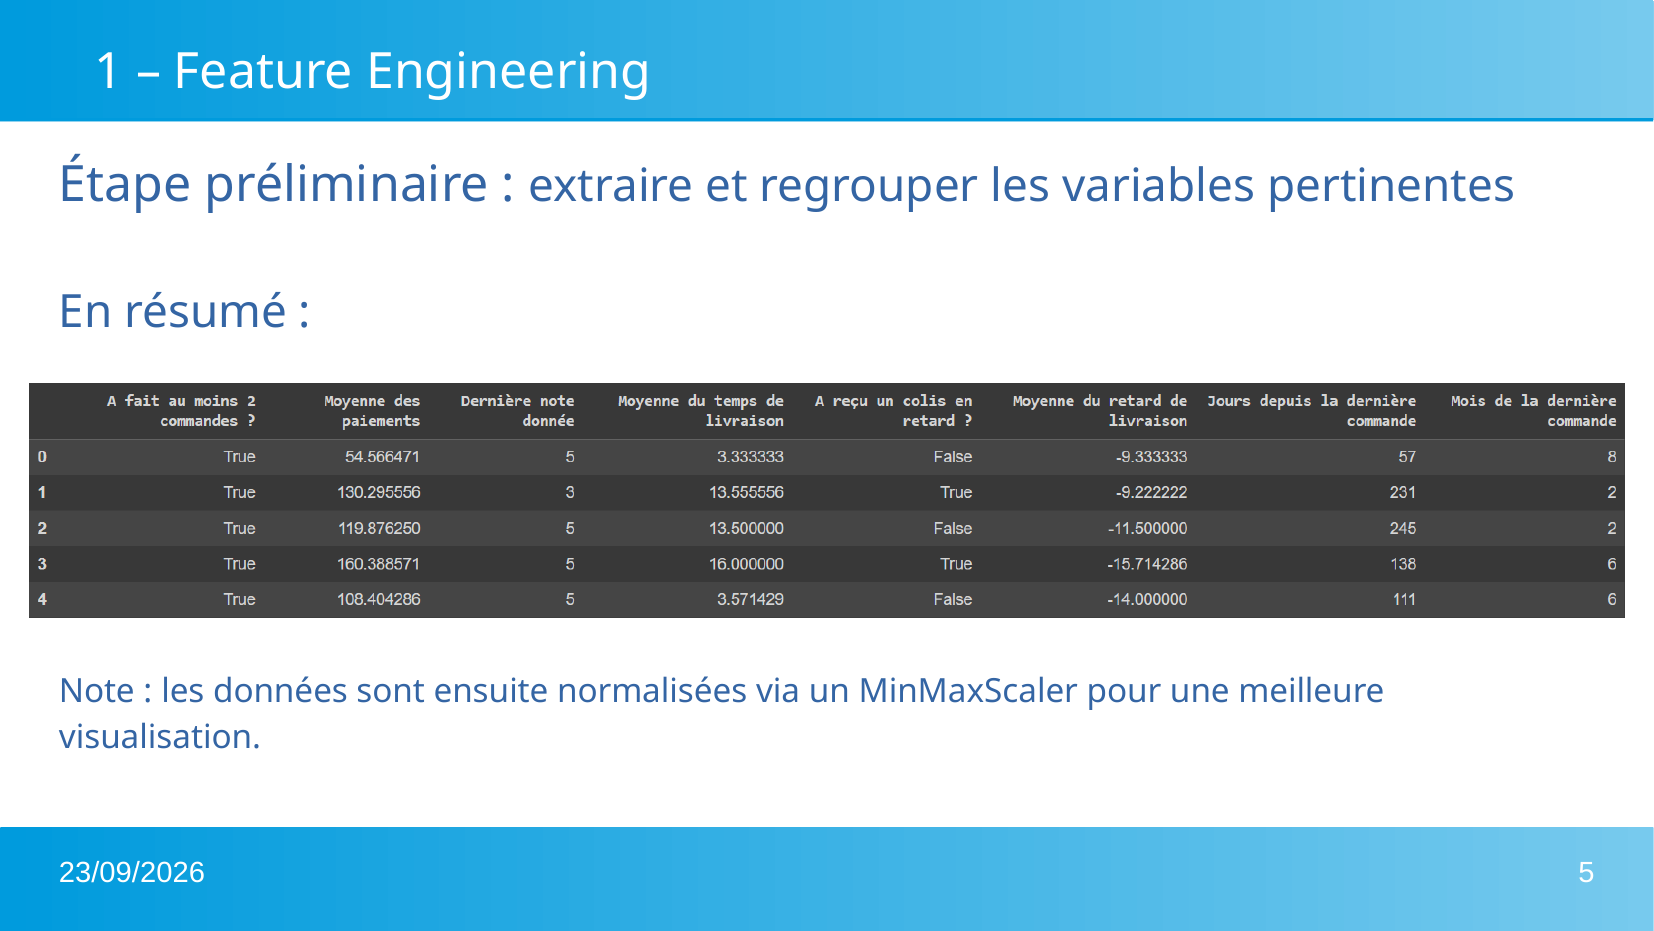

# 1 – Feature Engineering
Étape préliminaire : extraire et regrouper les variables pertinentes
En résumé :
Note : les données sont ensuite normalisées via un MinMaxScaler pour une meilleure visualisation.
5